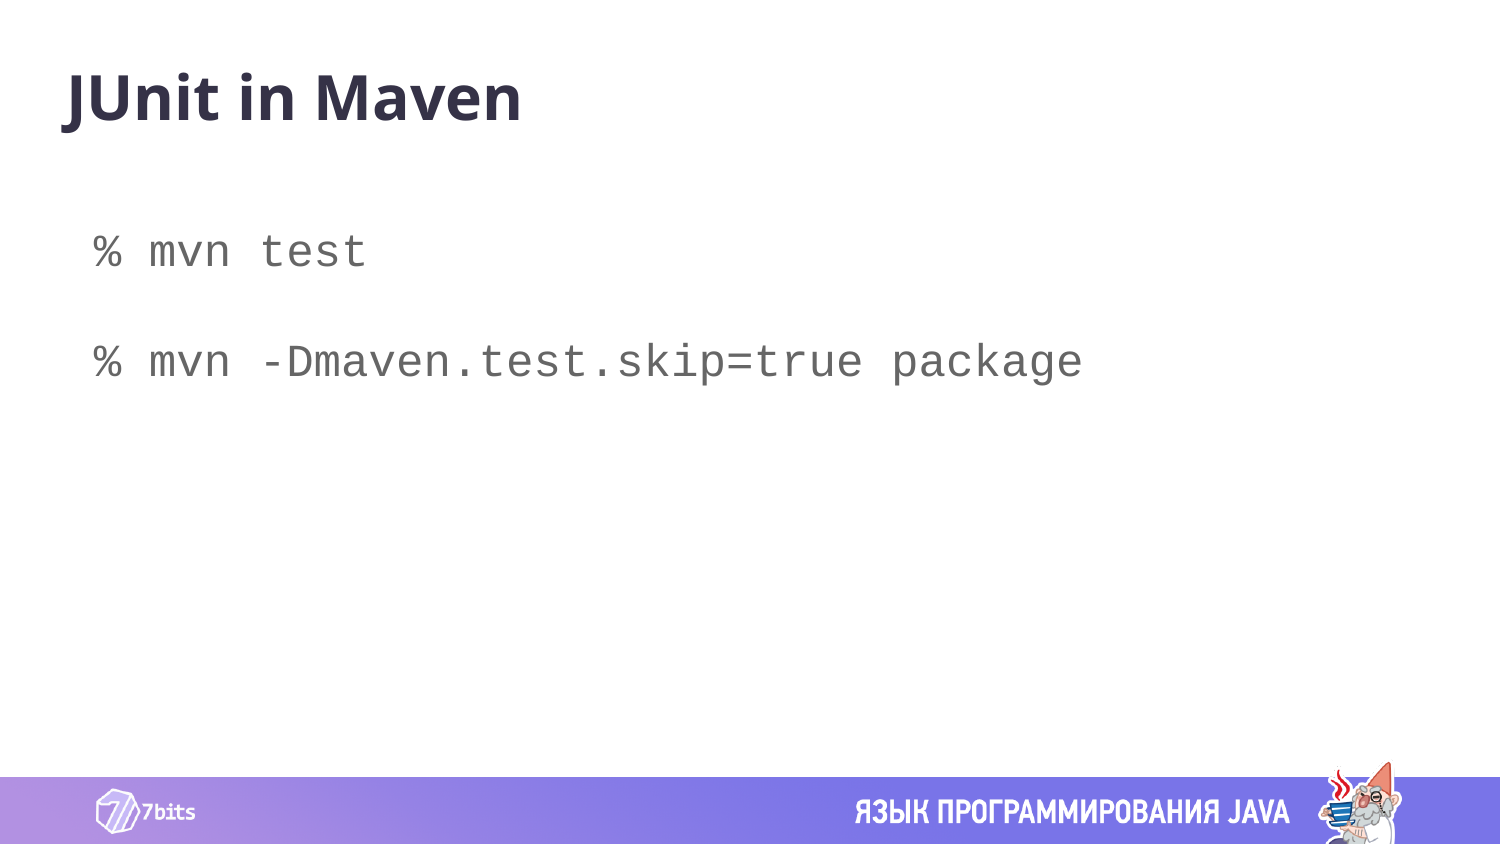

# JUnit in Maven
 % mvn test
 % mvn -Dmaven.test.skip=true package